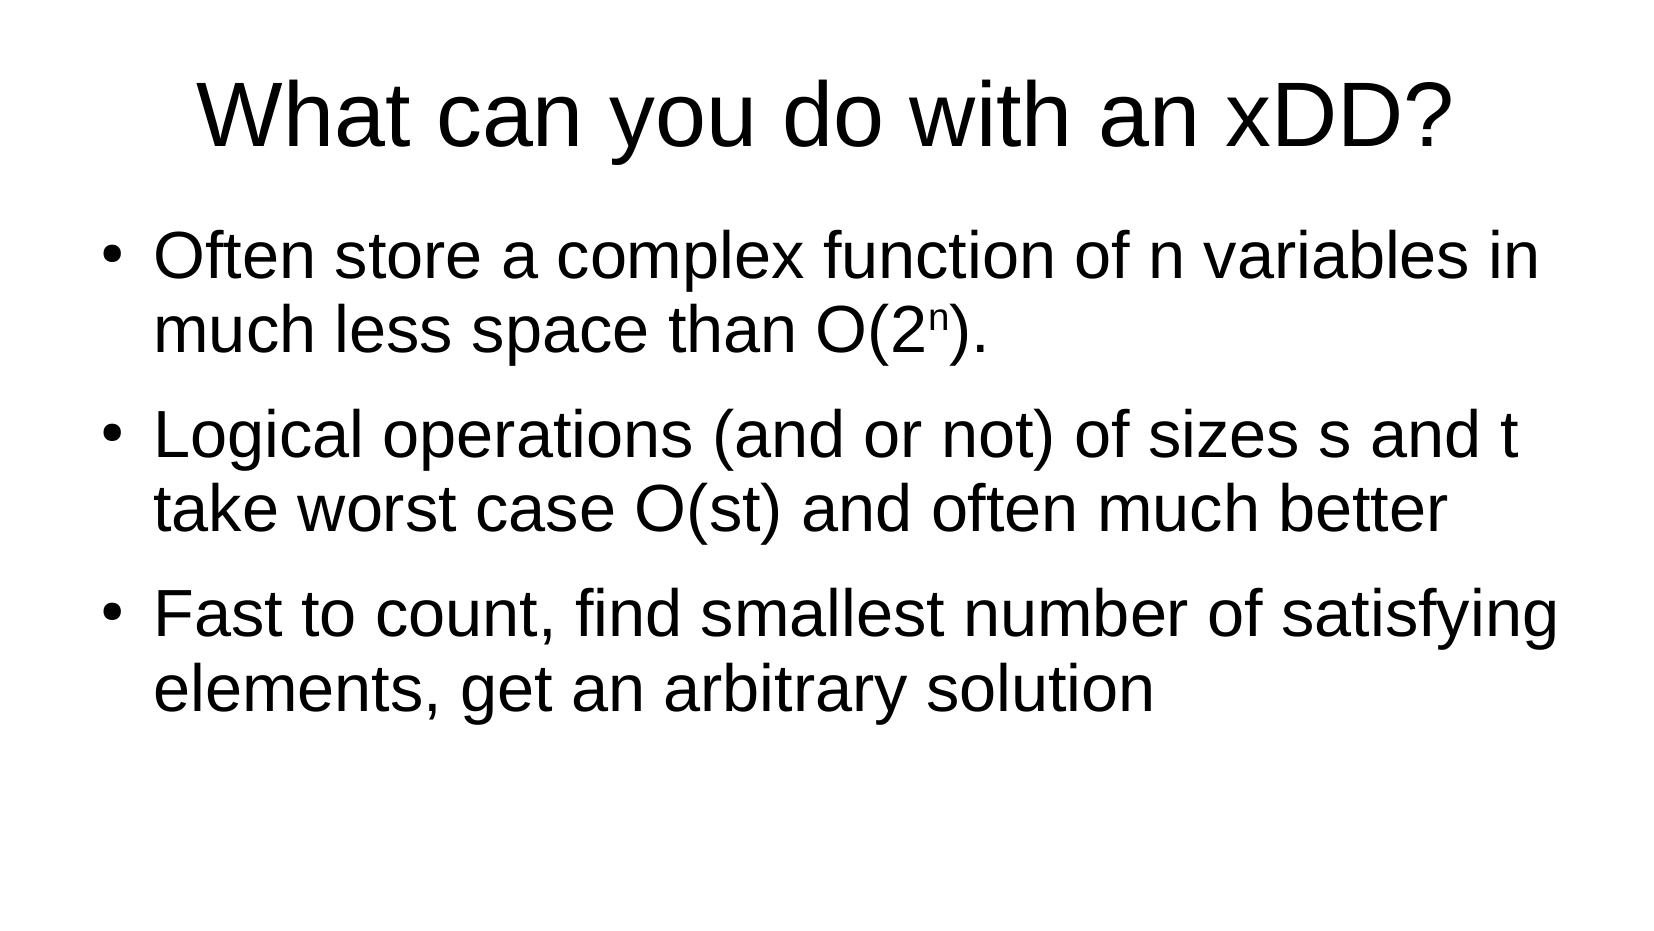

# What can you do with an xDD?
Often store a complex function of n variables in much less space than O(2n).
Logical operations (and or not) of sizes s and t take worst case O(st) and often much better
Fast to count, find smallest number of satisfying elements, get an arbitrary solution